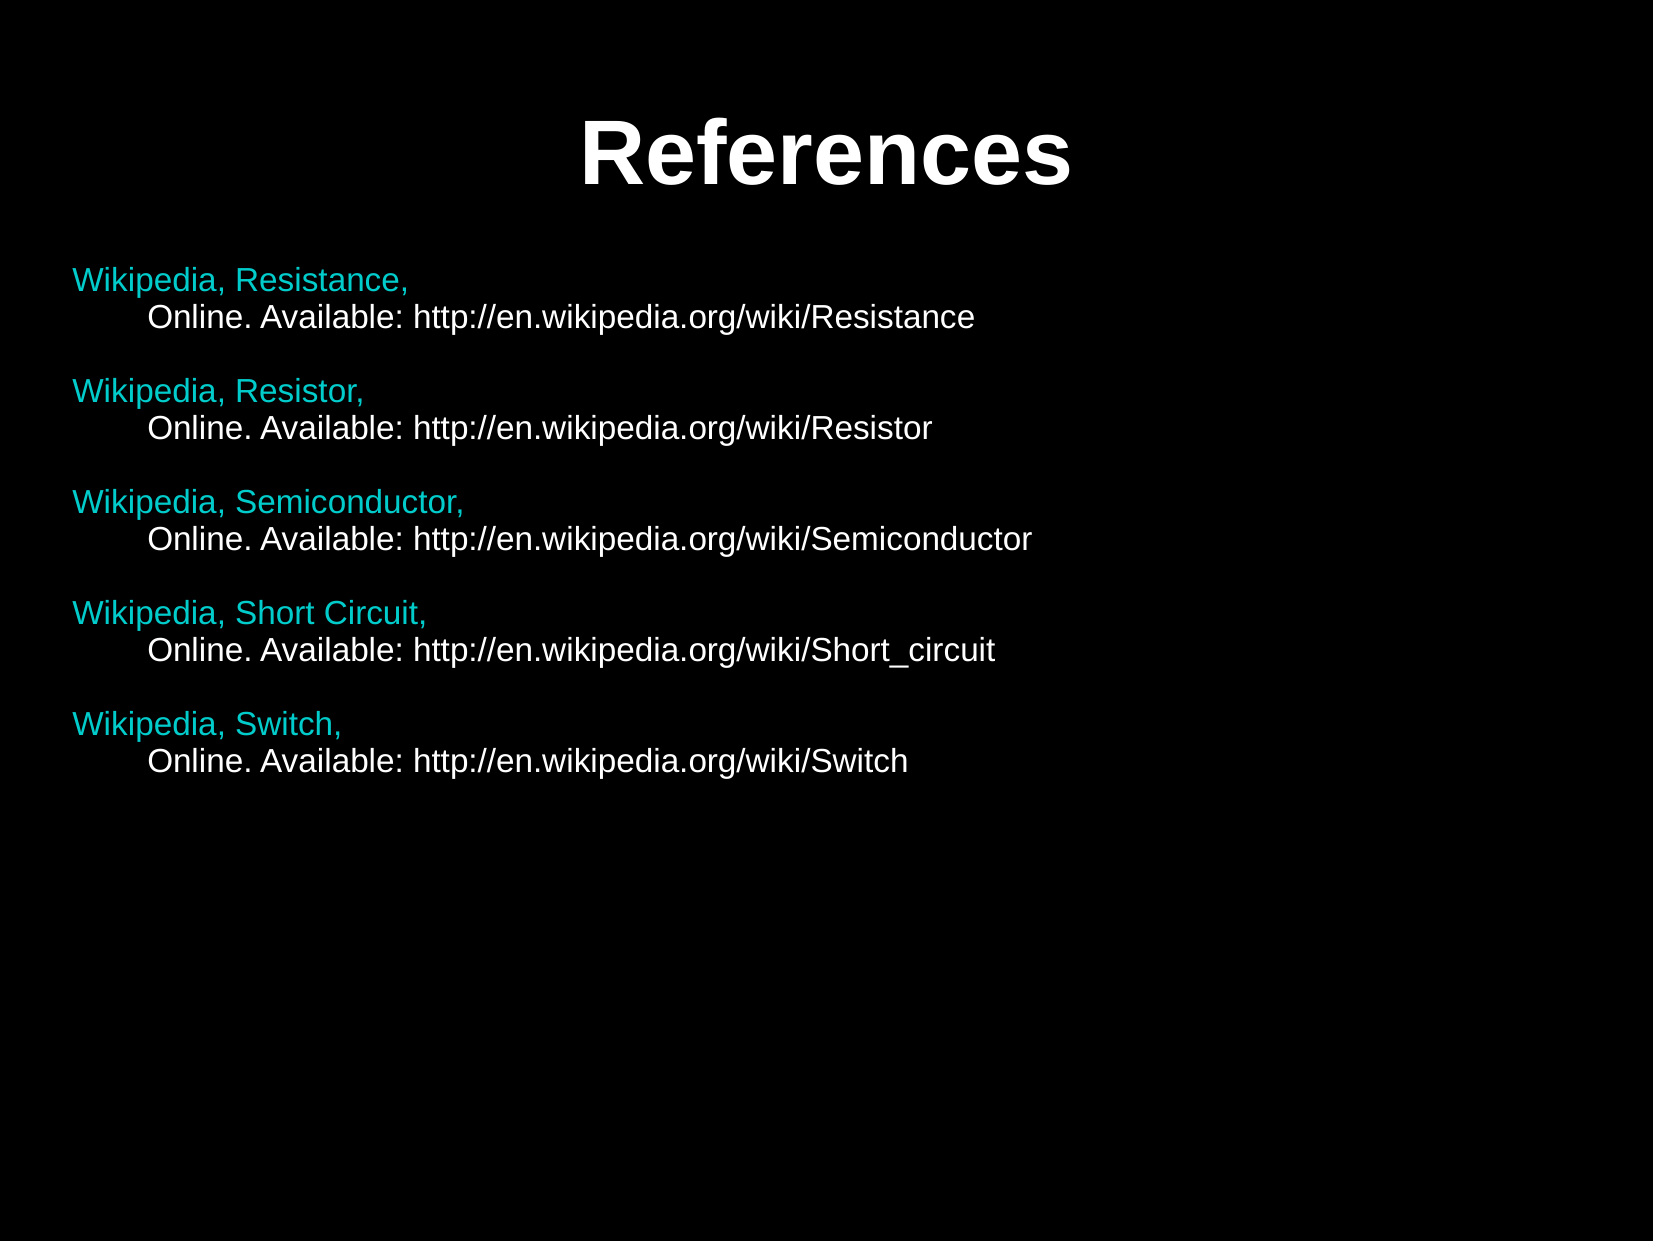

# References
Wikipedia, Resistance,
	Online. Available: http://en.wikipedia.org/wiki/Resistance
Wikipedia, Resistor,
	Online. Available: http://en.wikipedia.org/wiki/Resistor
Wikipedia, Semiconductor,
	Online. Available: http://en.wikipedia.org/wiki/Semiconductor
Wikipedia, Short Circuit,
	Online. Available: http://en.wikipedia.org/wiki/Short_circuit
Wikipedia, Switch,
	Online. Available: http://en.wikipedia.org/wiki/Switch